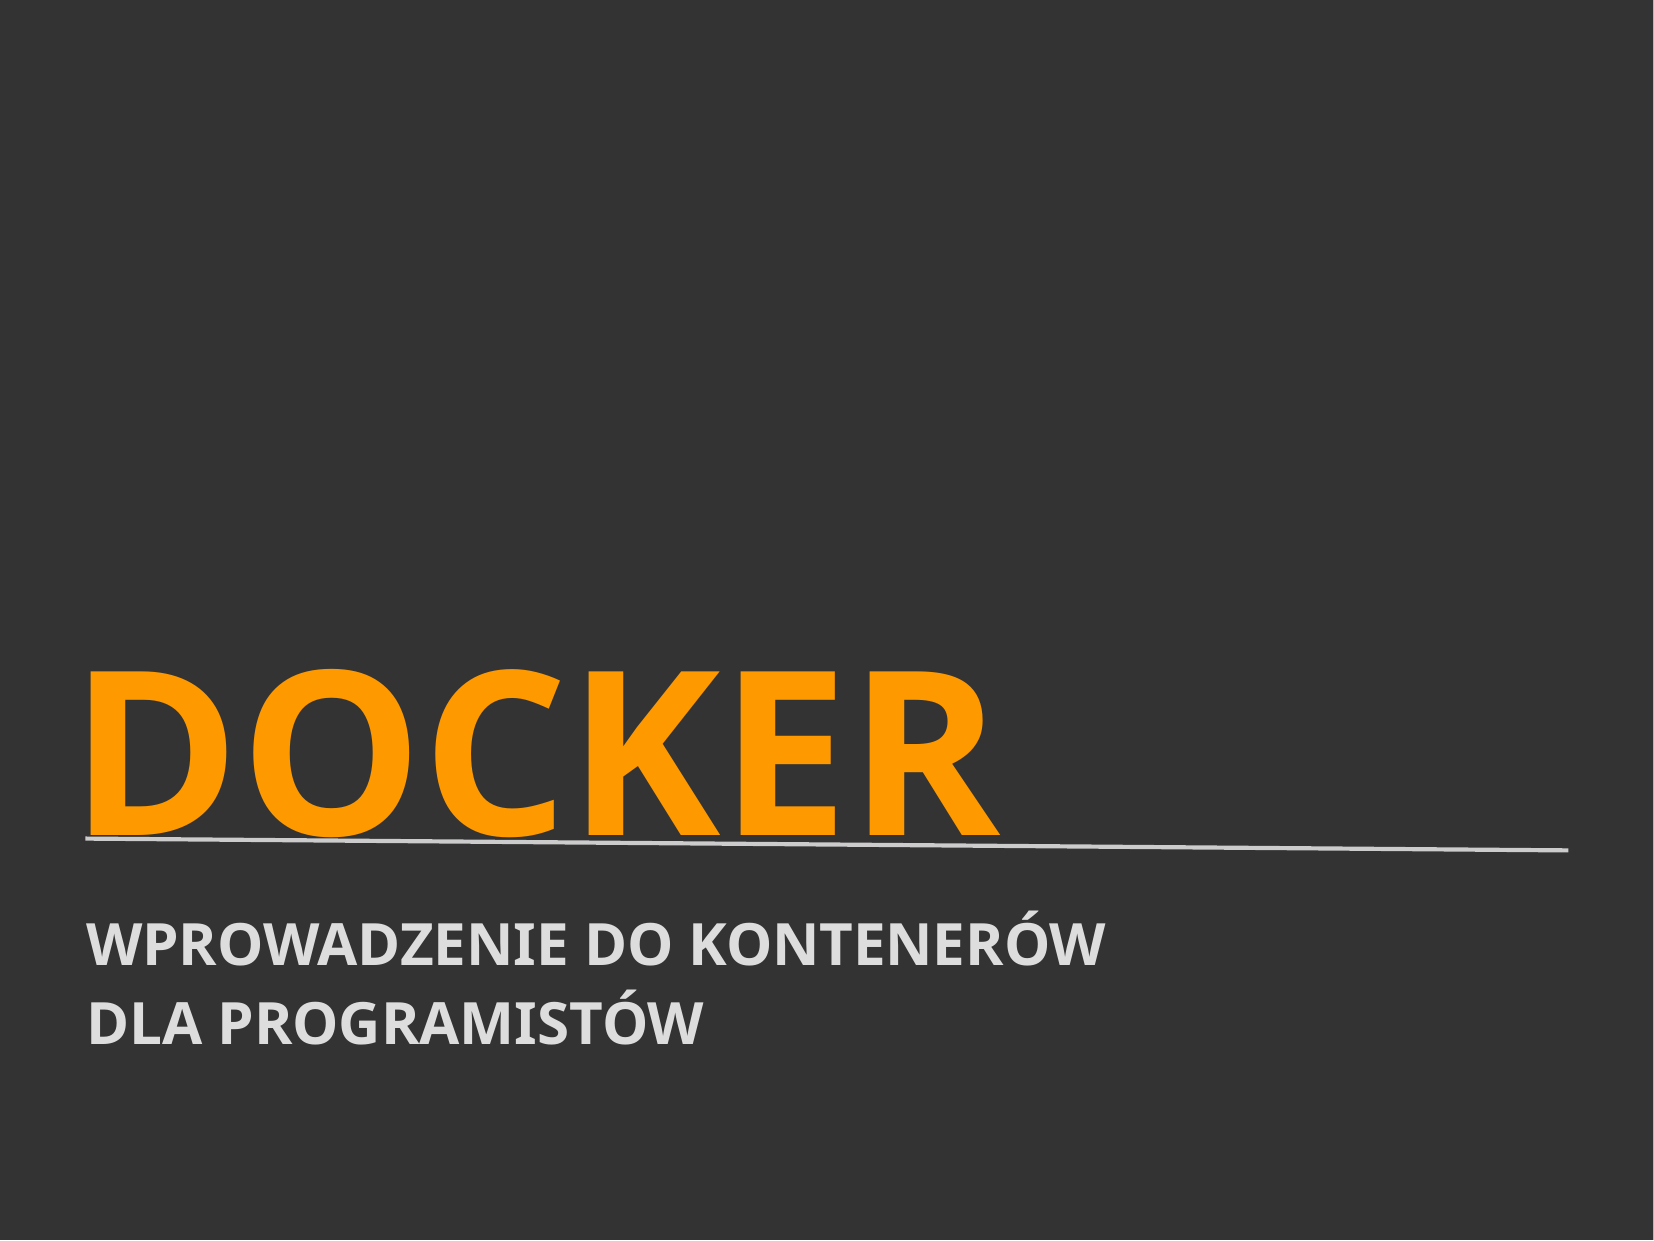

# DOCKER
 WPROWADZENIE DO KONTENERÓW
 DLA PROGRAMISTÓW